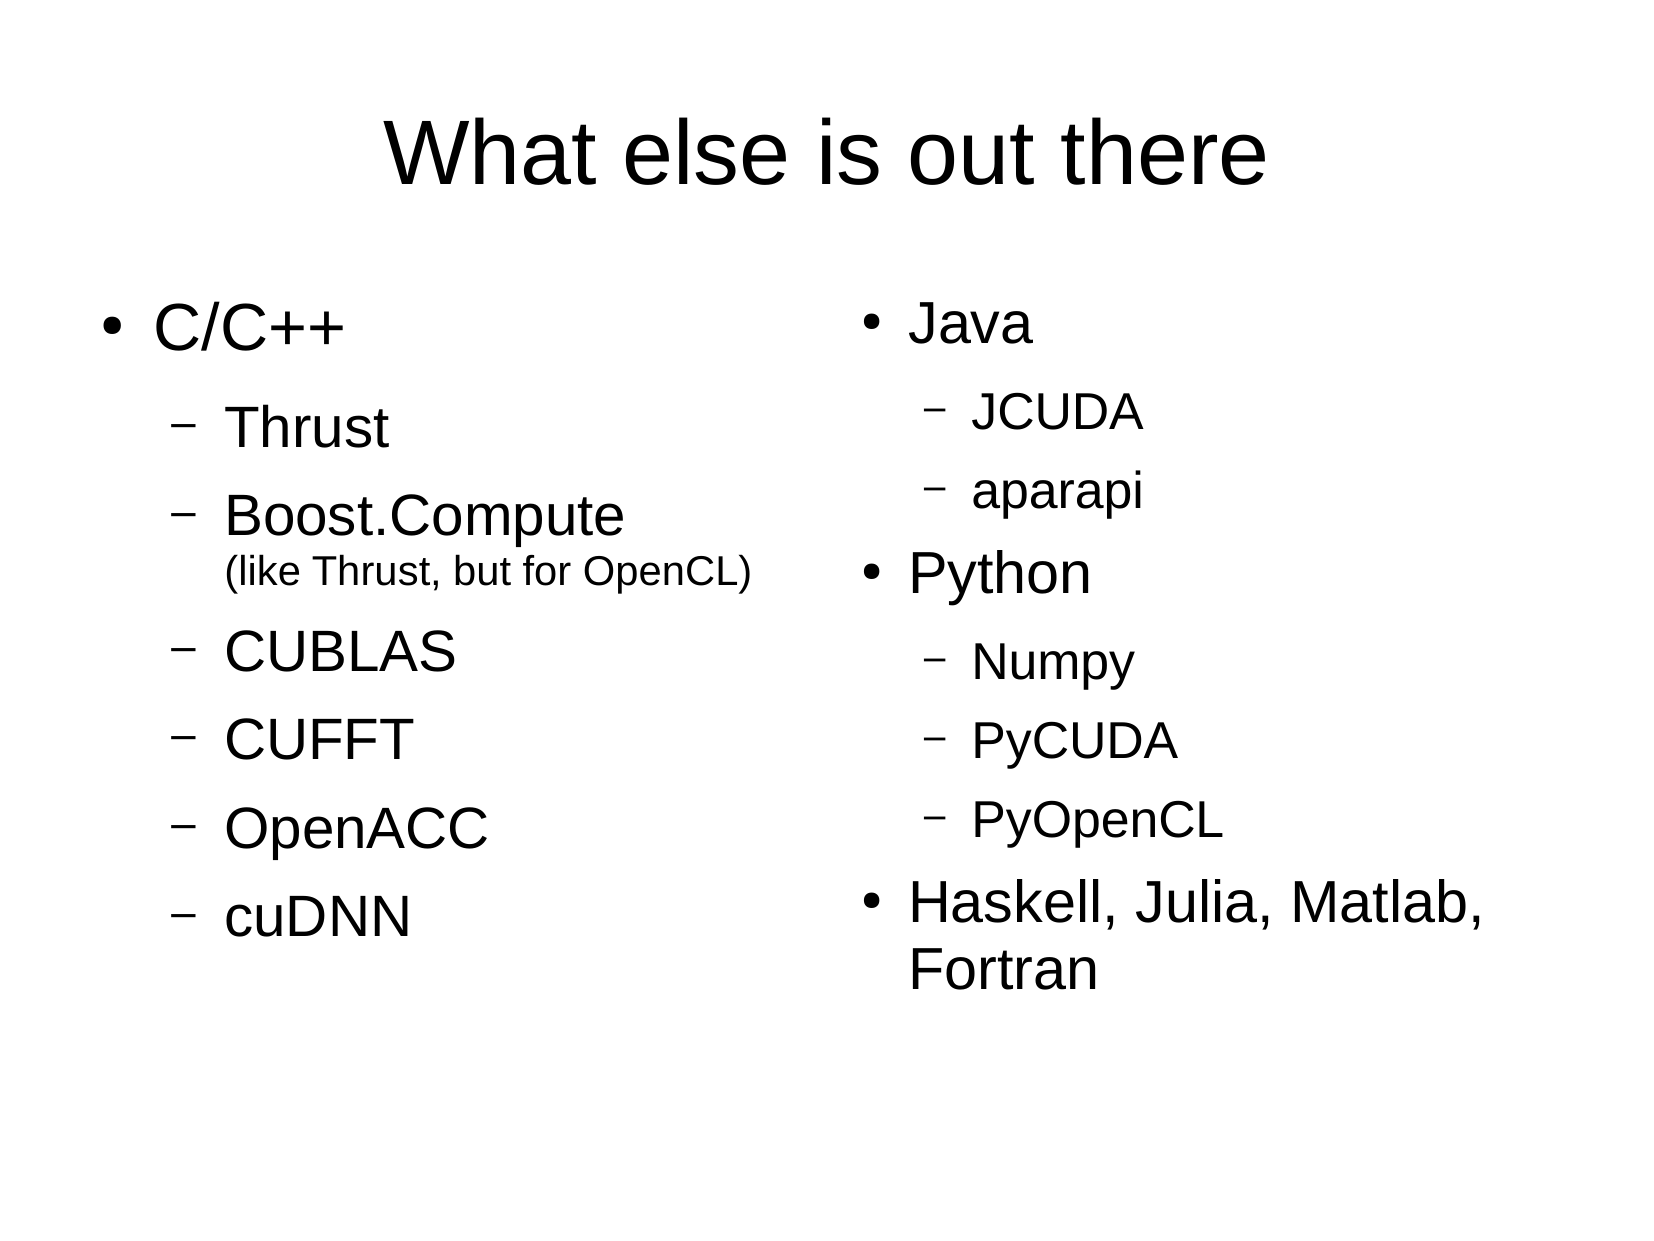

# What else is out there
C/C++
Thrust
Boost.Compute
(like Thrust, but for OpenCL)
CUBLAS
CUFFT
OpenACC
cuDNN
Java
JCUDA
aparapi
Python
Numpy
PyCUDA
PyOpenCL
Haskell, Julia, Matlab, Fortran